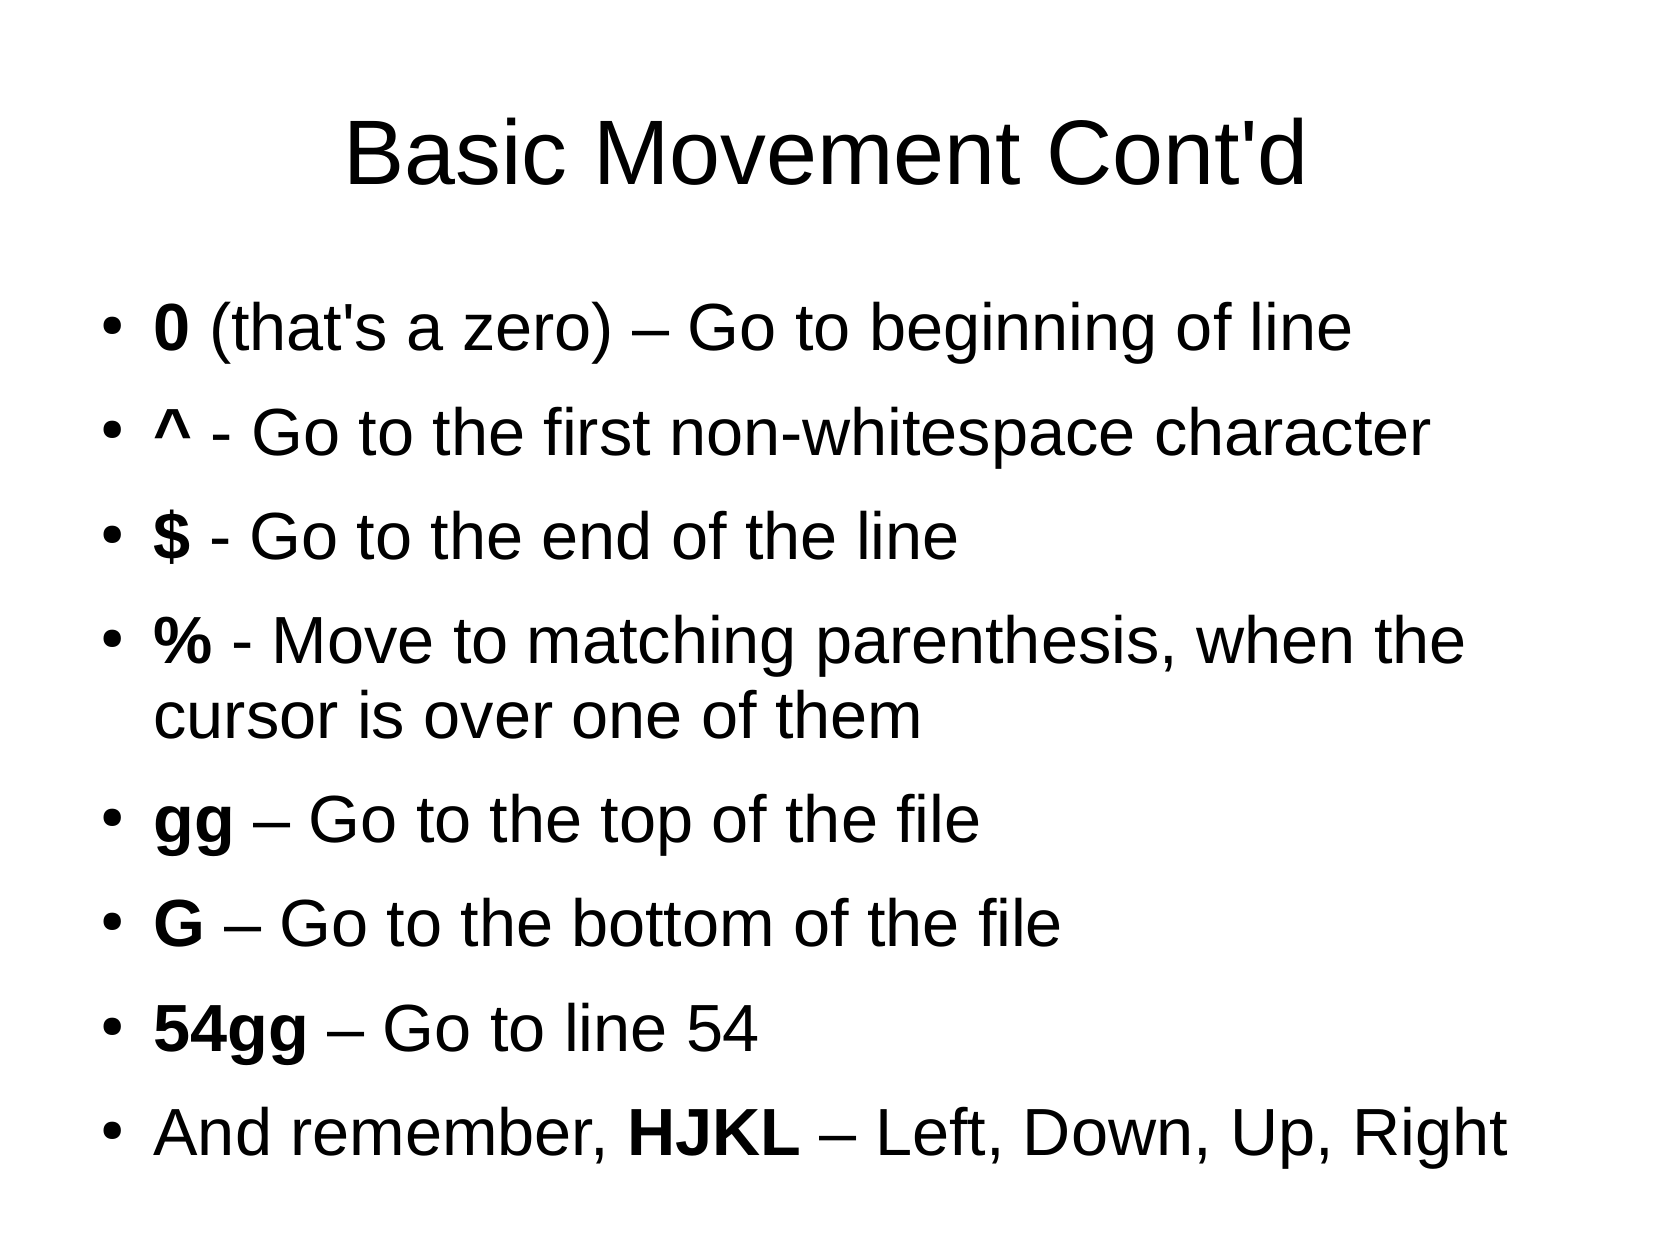

# Basic Movement Cont'd
0 (that's a zero) – Go to beginning of line
^ - Go to the first non-whitespace character
$ - Go to the end of the line
% - Move to matching parenthesis, when the cursor is over one of them
gg – Go to the top of the file
G – Go to the bottom of the file
54gg – Go to line 54
And remember, HJKL – Left, Down, Up, Right